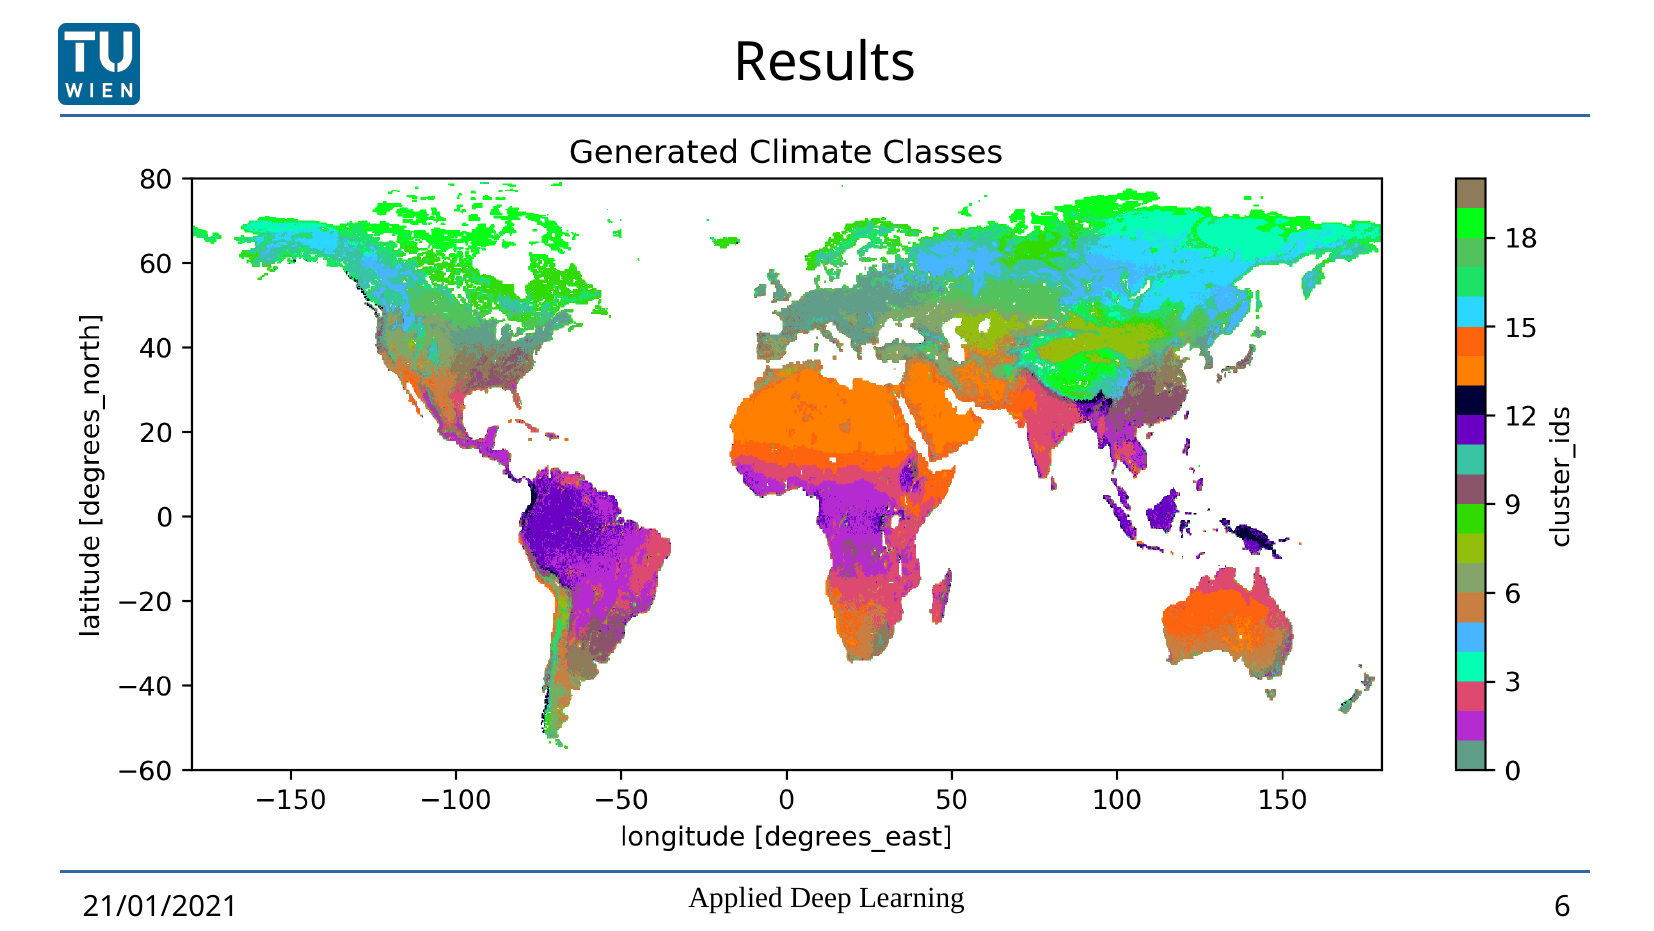

# Results
VODCA, EGU 2019
09/04/2019
6